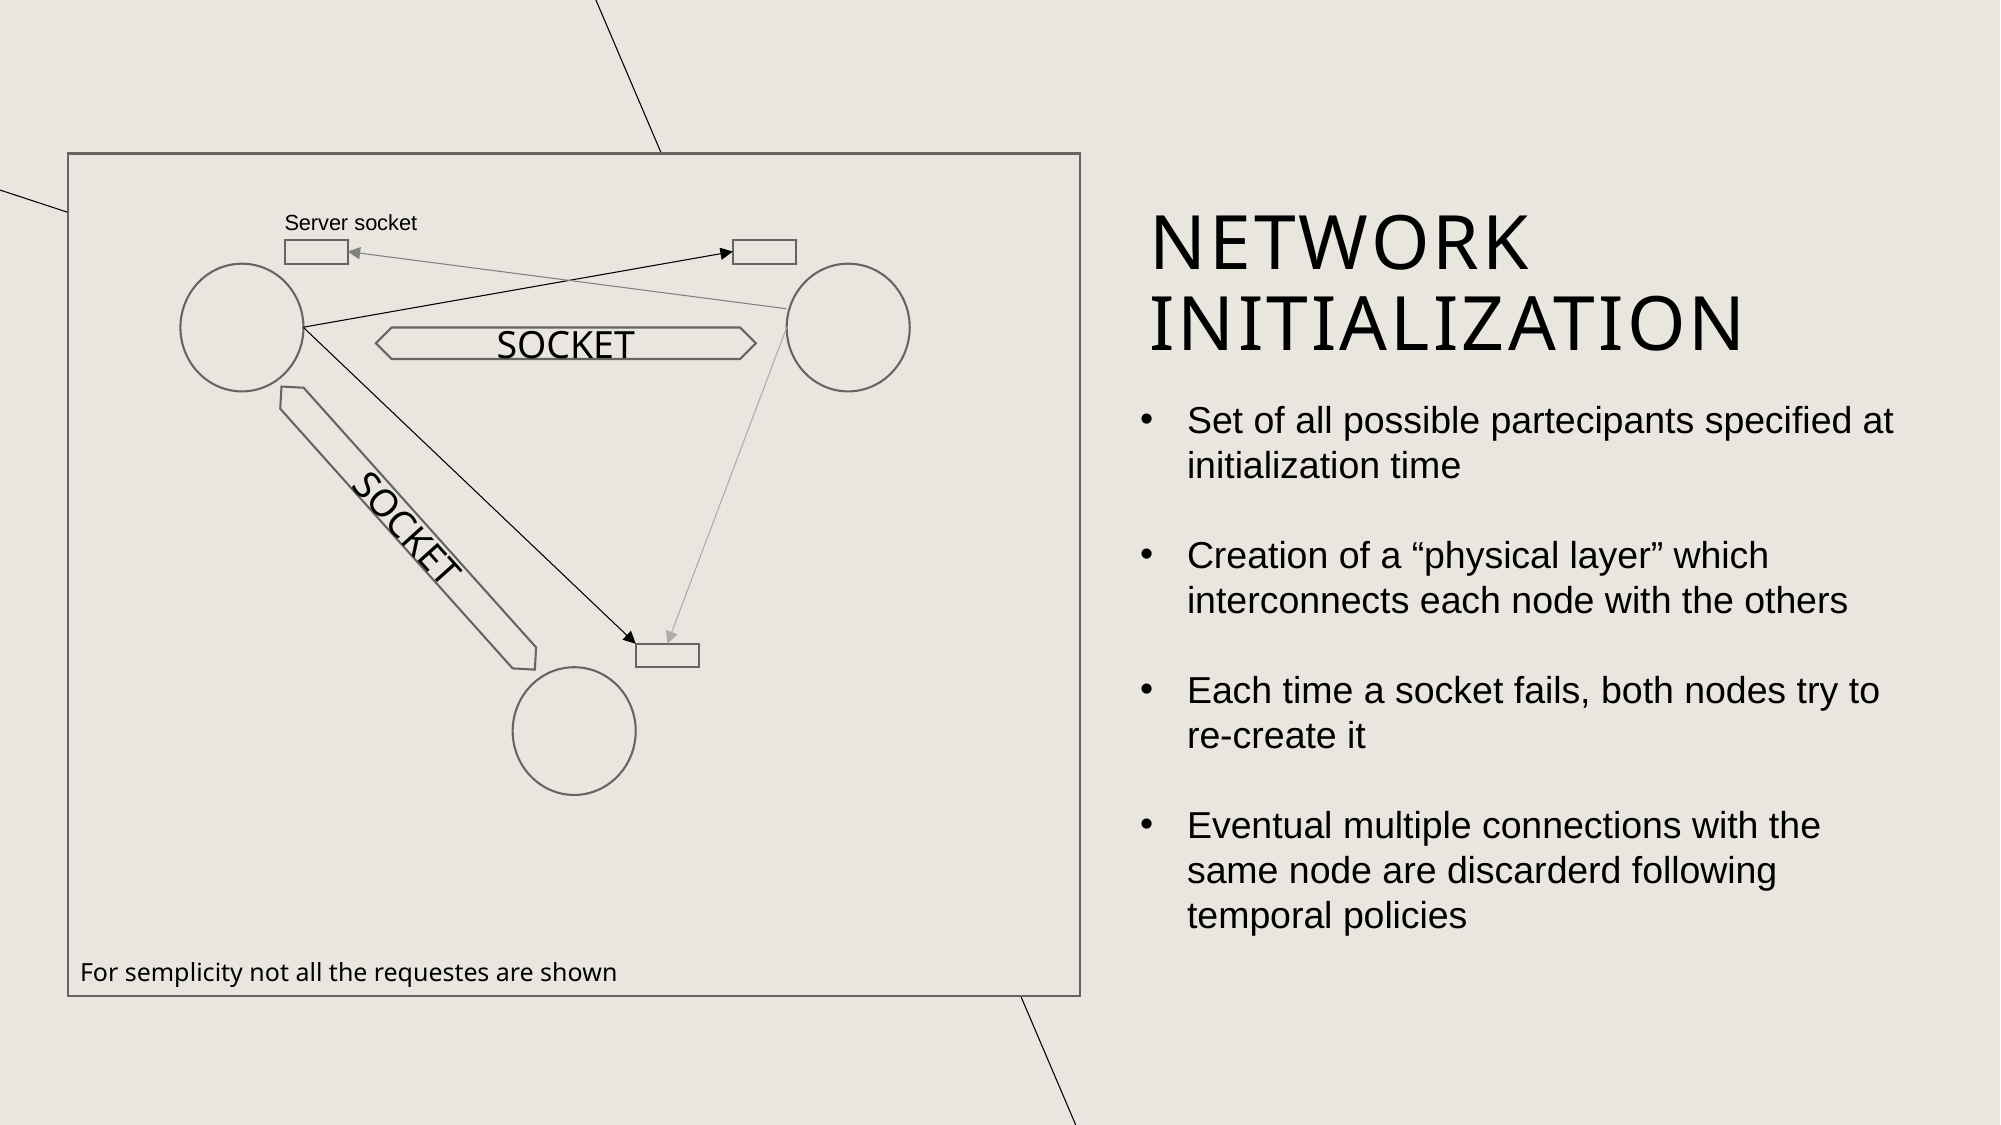

# NETWORK INITIALIZATION
Server socket
SOCKET
Set of all possible partecipants specified at initialization time
Creation of a “physical layer” which interconnects each node with the others
Each time a socket fails, both nodes try to re-create it
Eventual multiple connections with the same node are discarderd following temporal policies
SOCKET
For semplicity not all the requestes are shown